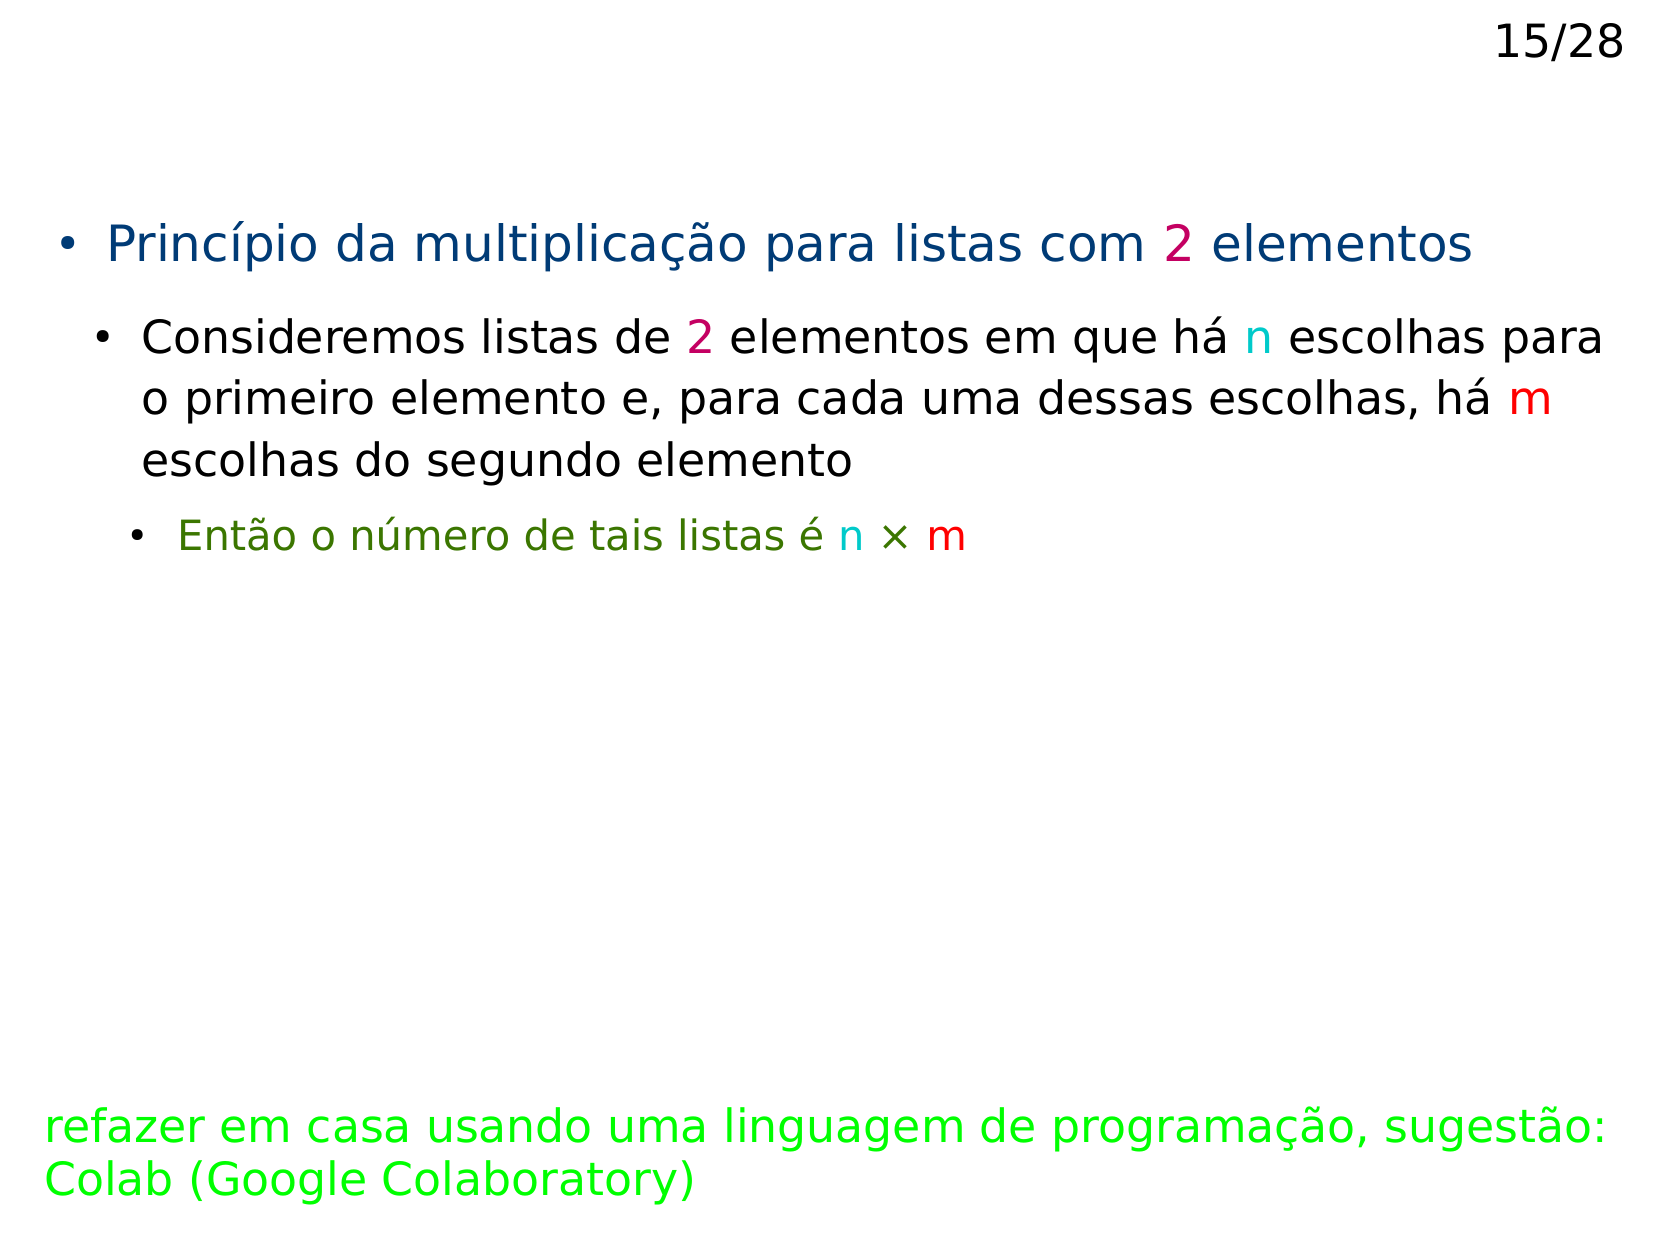

15
#
Princípio da multiplicação para listas com 2 elementos
Consideremos listas de 2 elementos em que há n escolhas para o primeiro elemento e, para cada uma dessas escolhas, há m escolhas do segundo elemento
Então o número de tais listas é n × m
refazer em casa usando uma linguagem de programação, sugestão: Colab (Google Colaboratory)